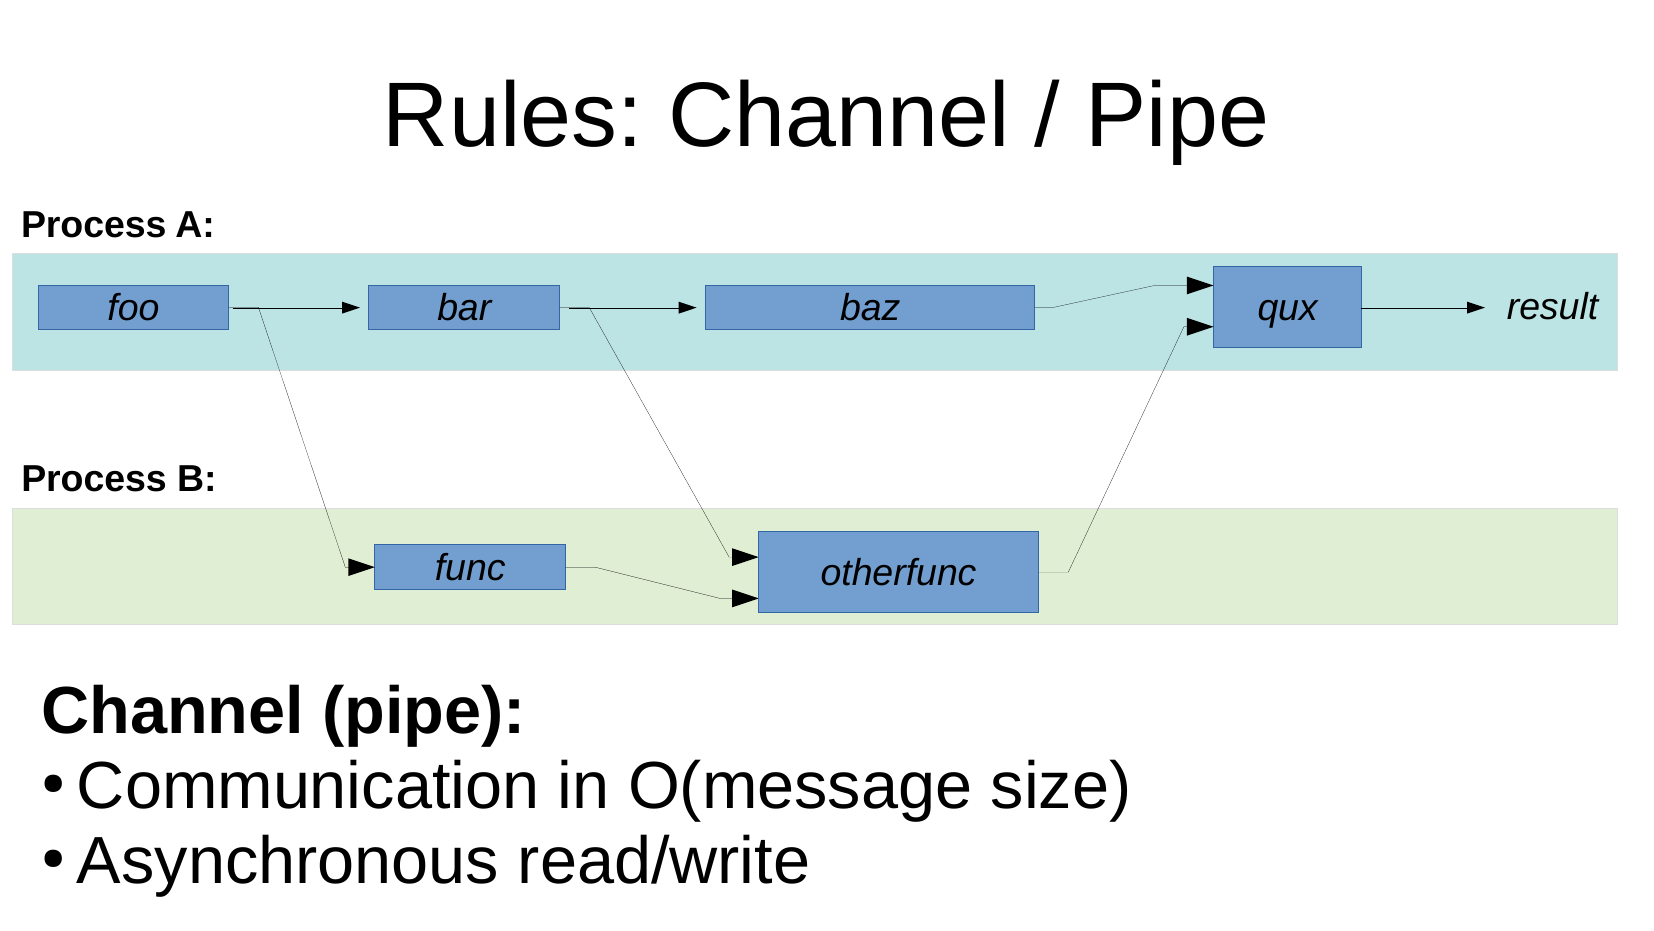

# Rules: Channel / Pipe
Process A:
qux
result
foo
bar
baz
Process B:
otherfunc
func
Channel (pipe):
Communication in O(message size)
Asynchronous read/write